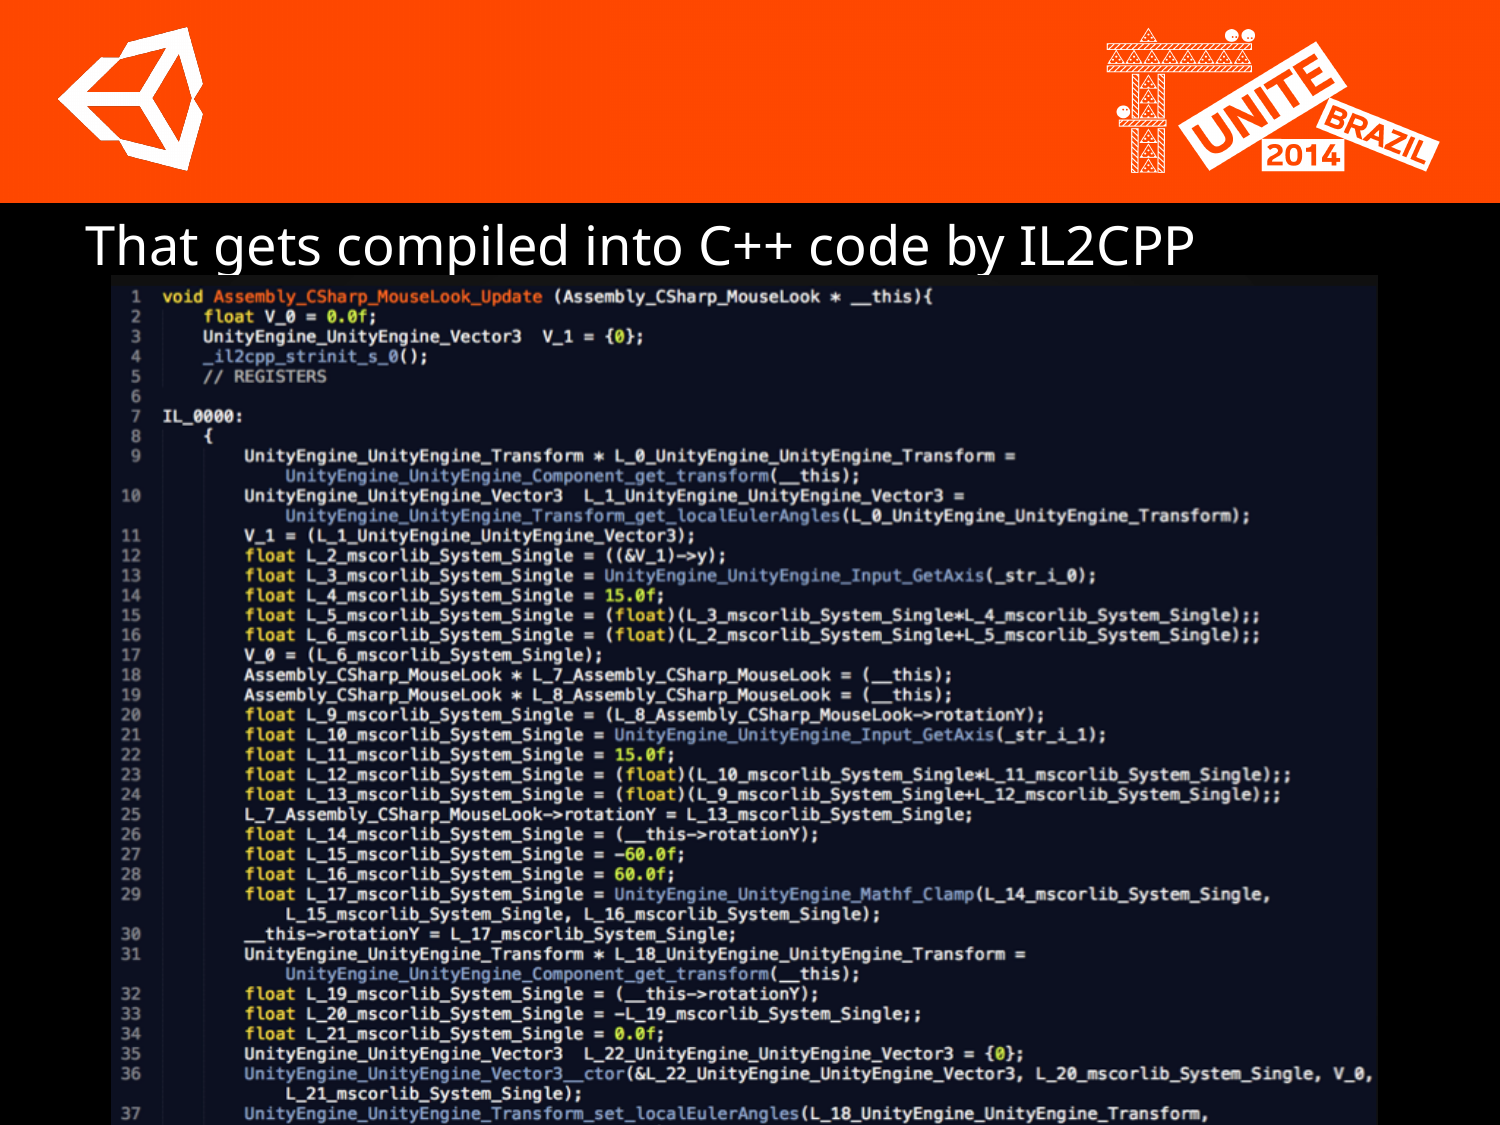

That gets compiled into C++ code by IL2CPP
#